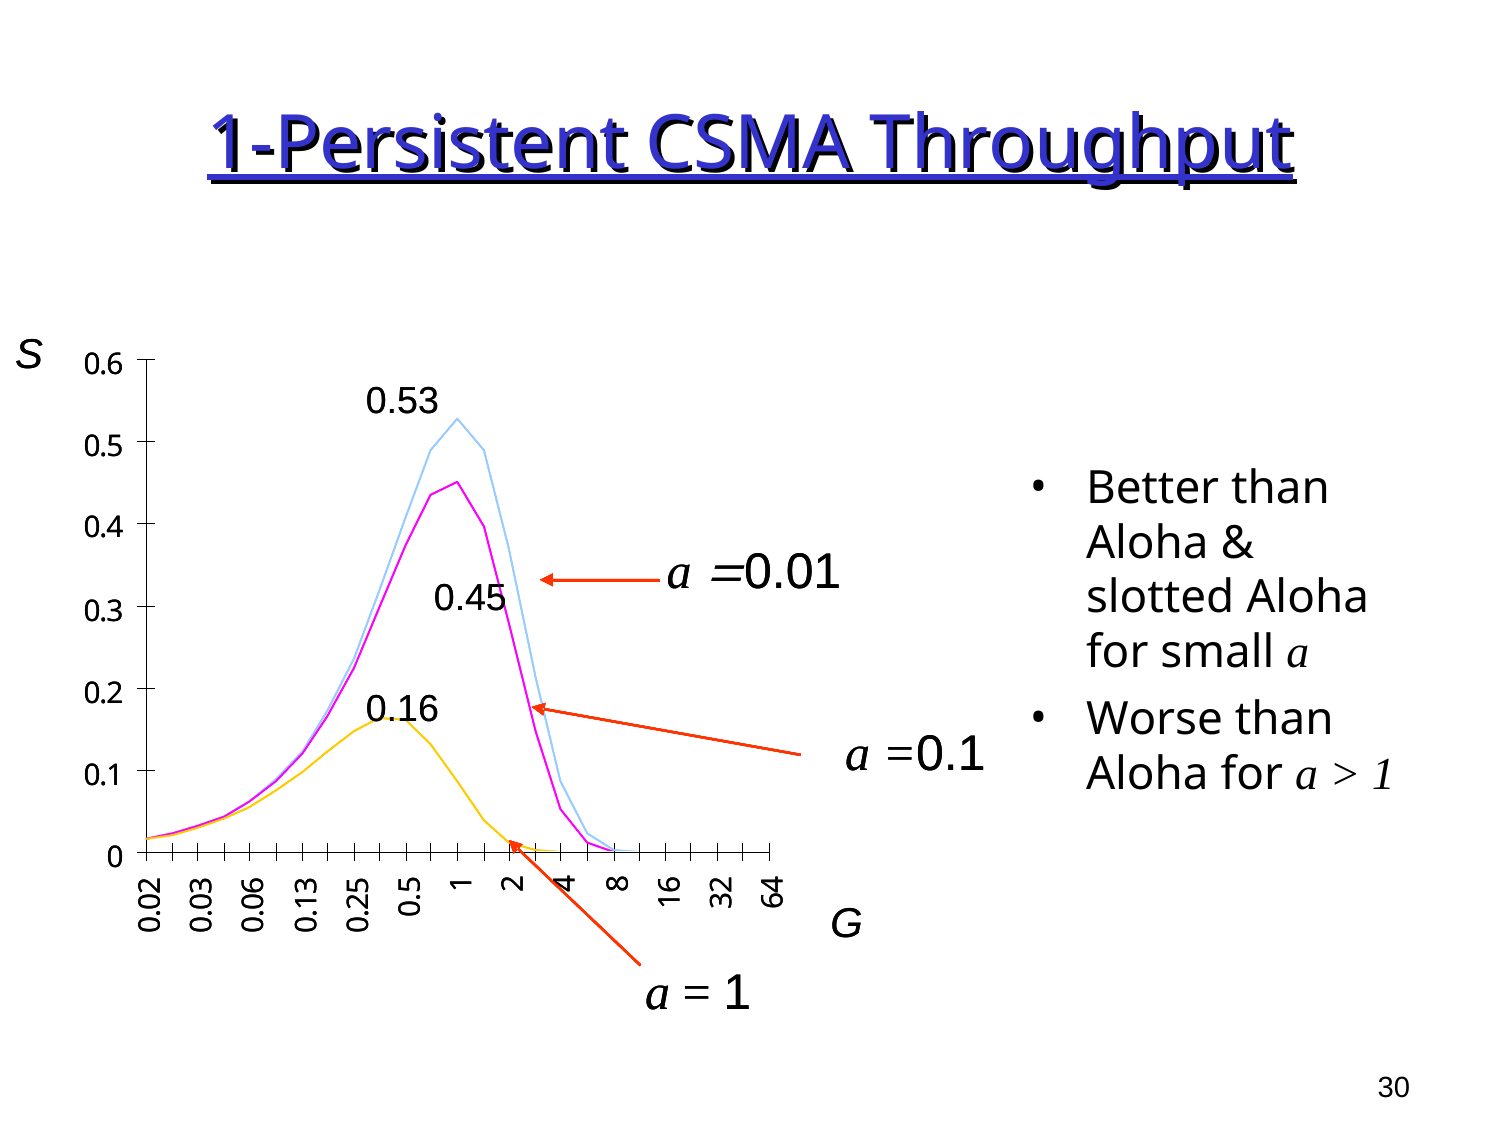

# 1-Persistent CSMA Throughput
Better than Aloha & slotted Aloha for small a
Worse than Aloha for a > 1
30